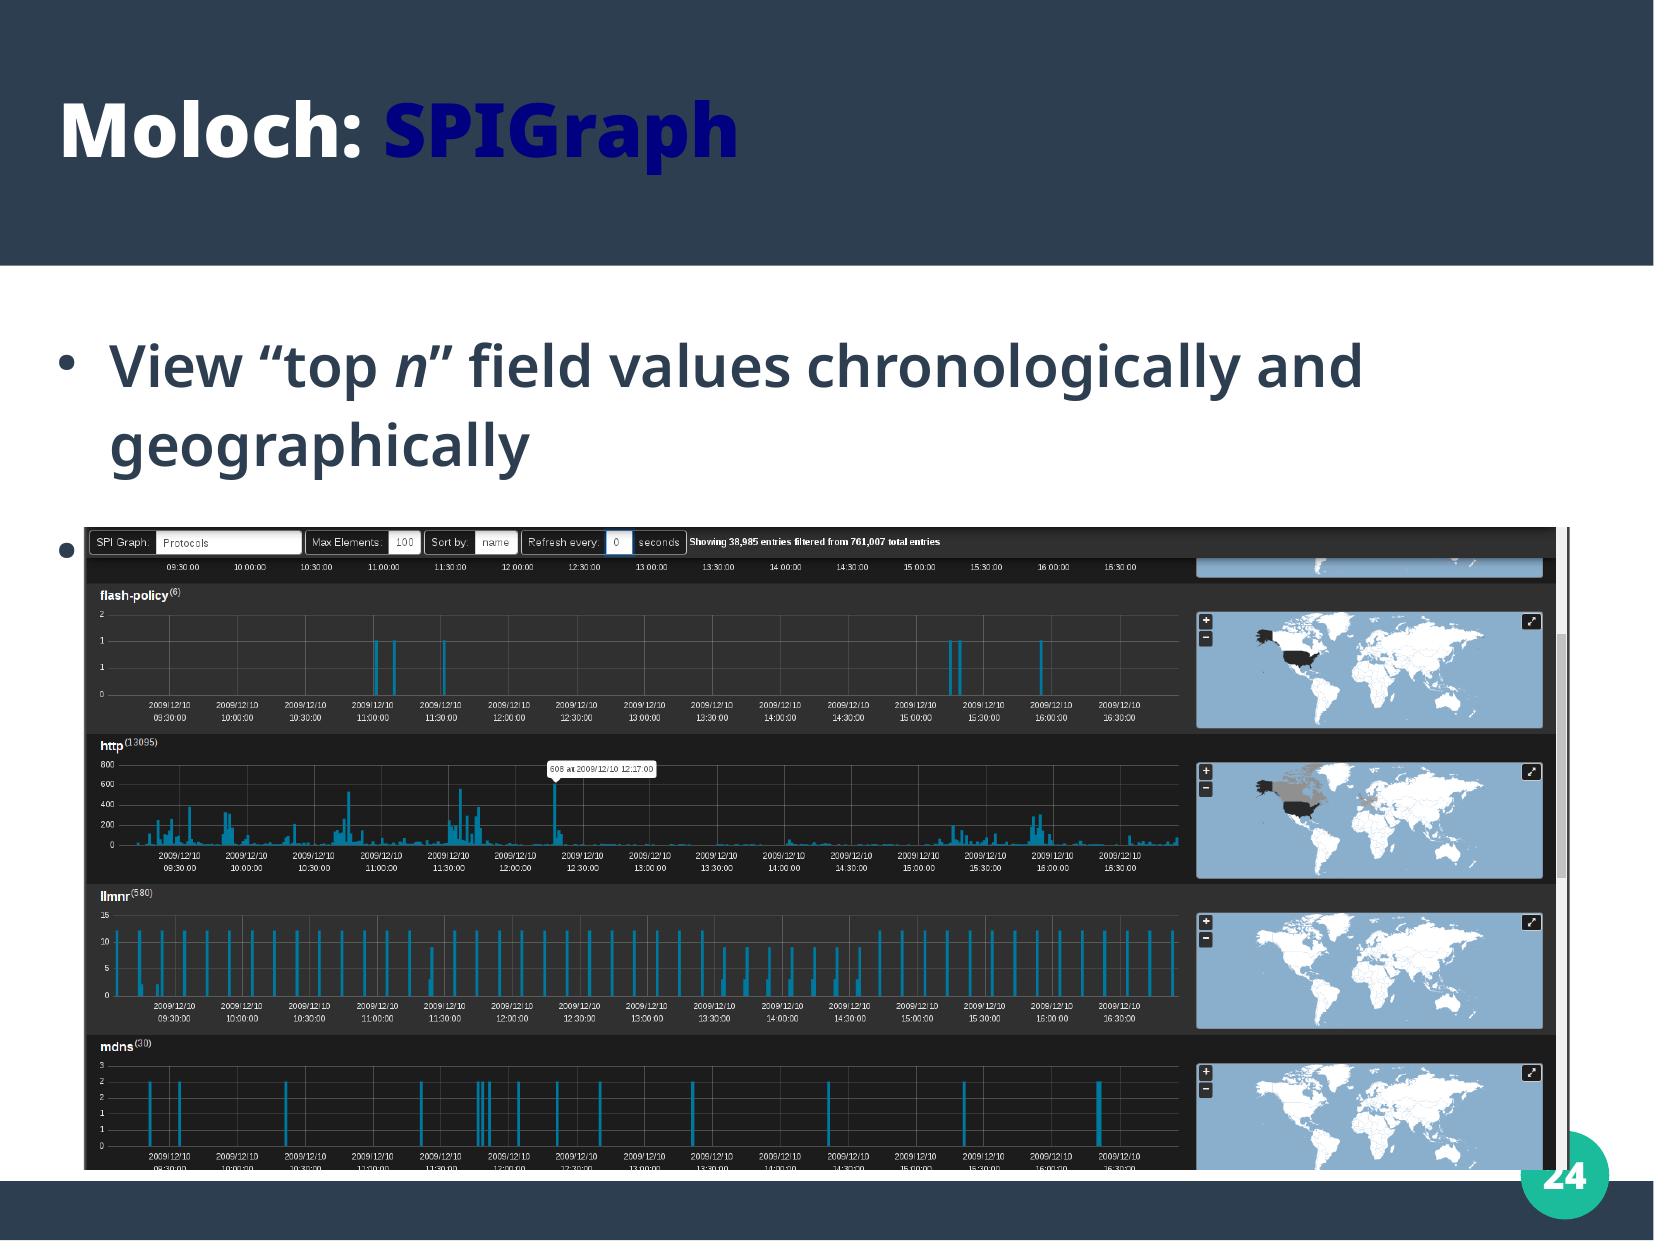

# Moloch: SPIGraph
View “top n” field values chronologically and geographically
Identify trends and patterns in network traffic
24